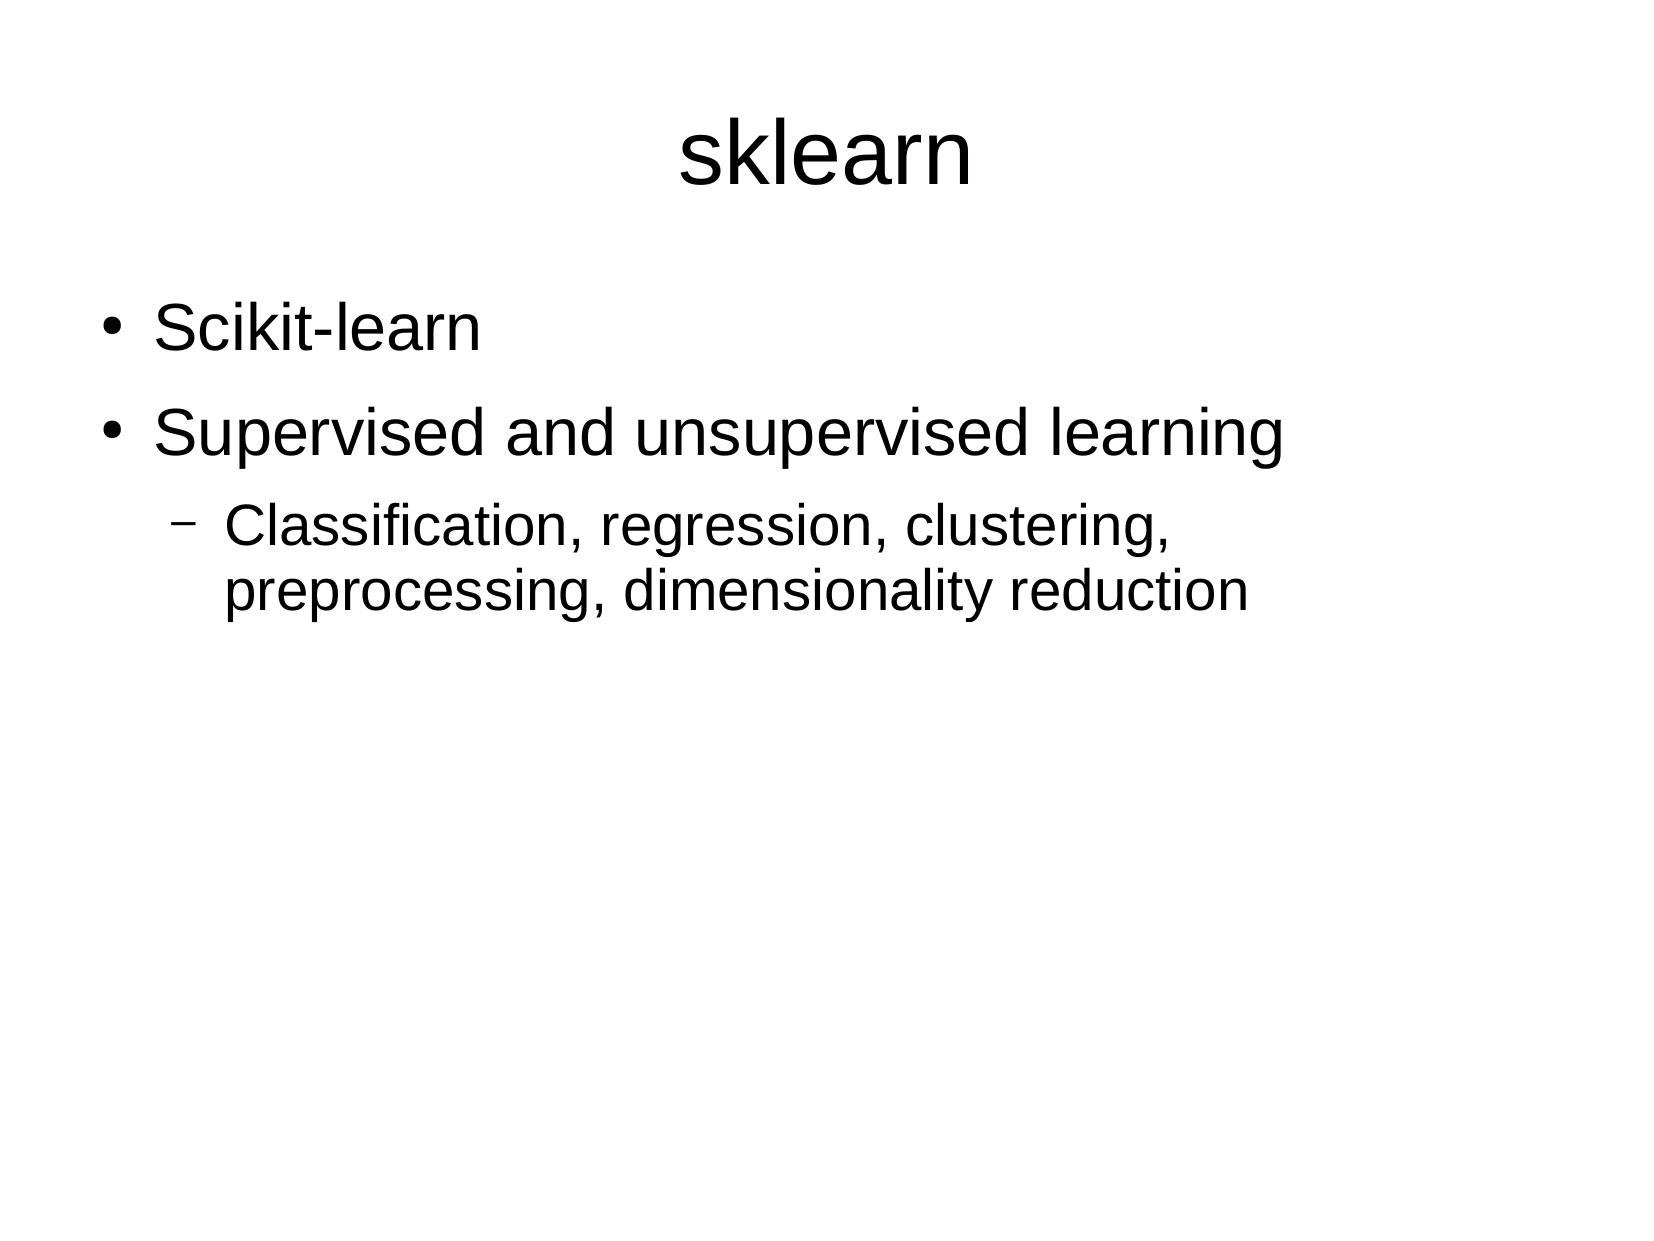

# sklearn
Scikit-learn
Supervised and unsupervised learning
Classification, regression, clustering, preprocessing, dimensionality reduction